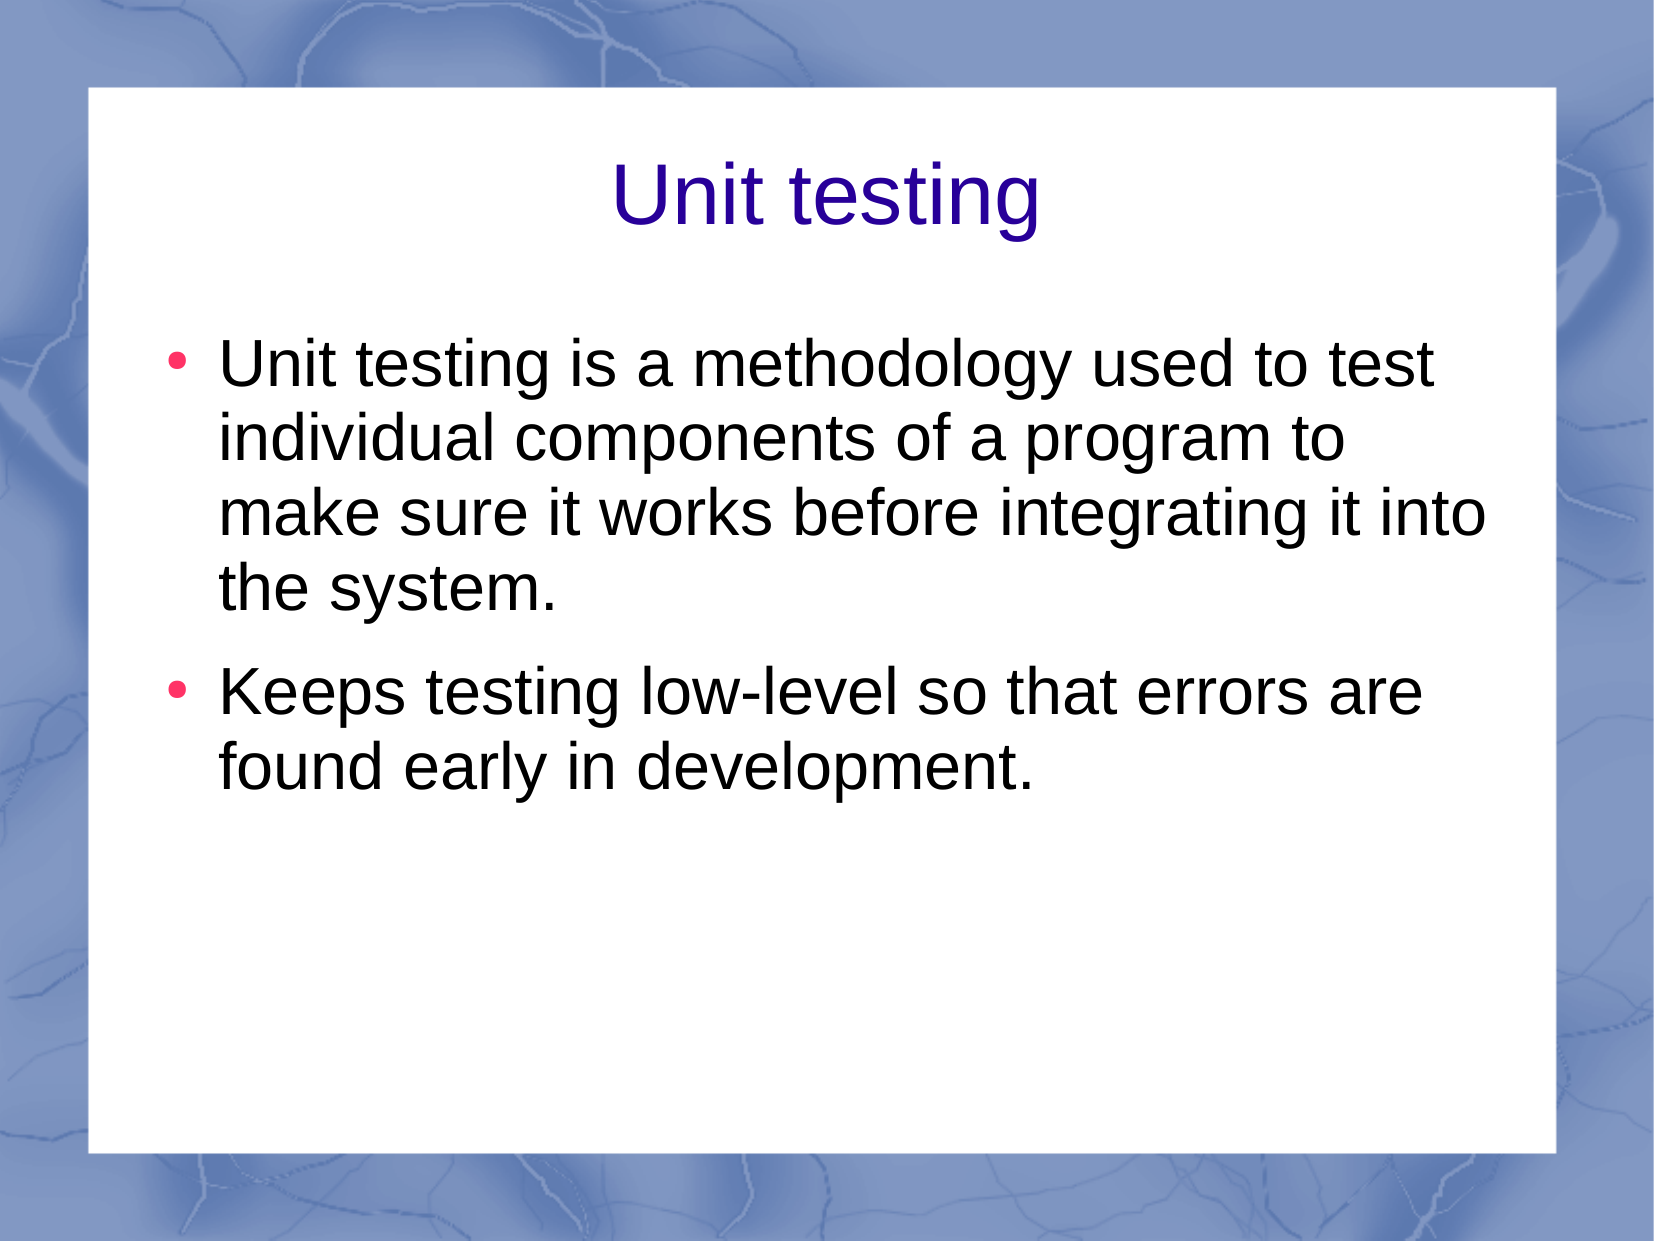

# Unit testing
Unit testing is a methodology used to test individual components of a program to make sure it works before integrating it into the system.
Keeps testing low-level so that errors are found early in development.